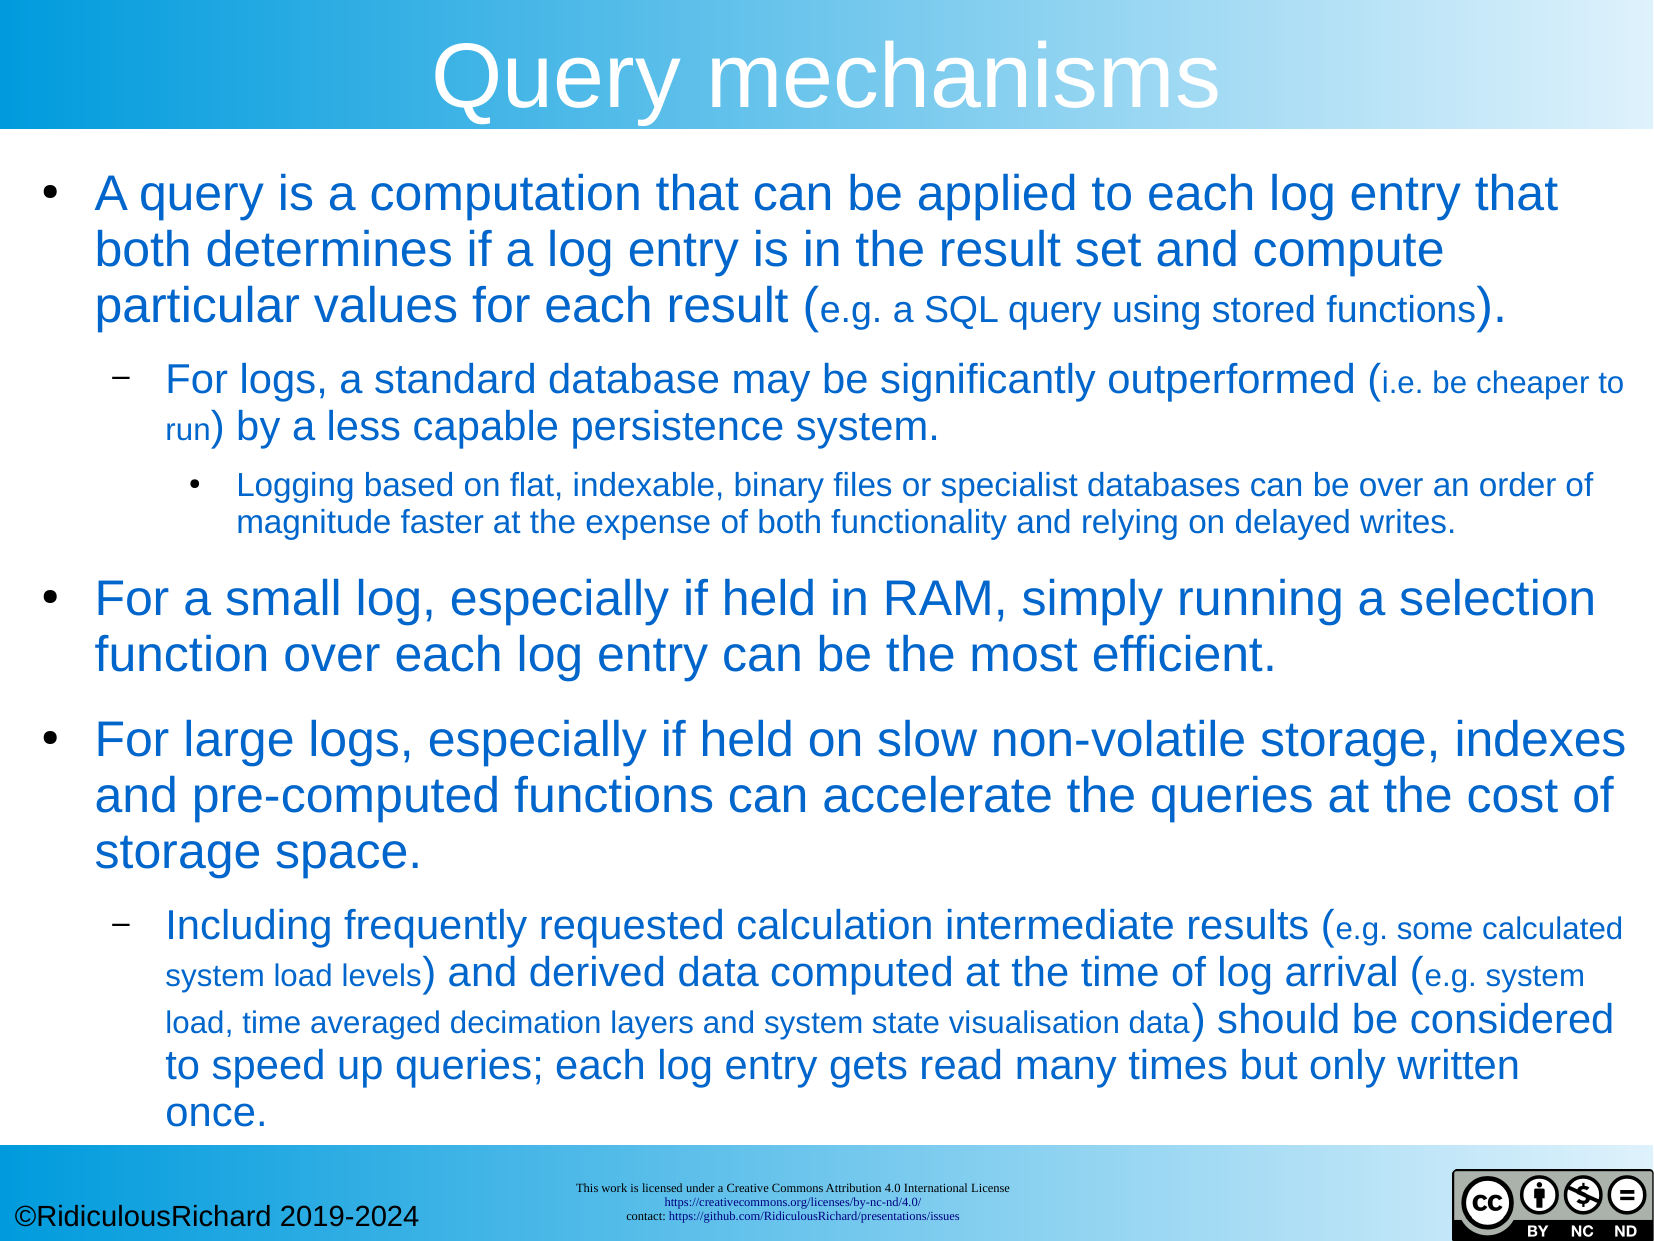

# Query mechanisms
A query is a computation that can be applied to each log entry that both determines if a log entry is in the result set and compute particular values for each result (e.g. a SQL query using stored functions).
For logs, a standard database may be significantly outperformed (i.e. be cheaper to run) by a less capable persistence system.
Logging based on flat, indexable, binary files or specialist databases can be over an order of magnitude faster at the expense of both functionality and relying on delayed writes.
For a small log, especially if held in RAM, simply running a selection function over each log entry can be the most efficient.
For large logs, especially if held on slow non-volatile storage, indexes and pre-computed functions can accelerate the queries at the cost of storage space.
Including frequently requested calculation intermediate results (e.g. some calculated system load levels) and derived data computed at the time of log arrival (e.g. system load, time averaged decimation layers and system state visualisation data) should be considered to speed up queries; each log entry gets read many times but only written once.